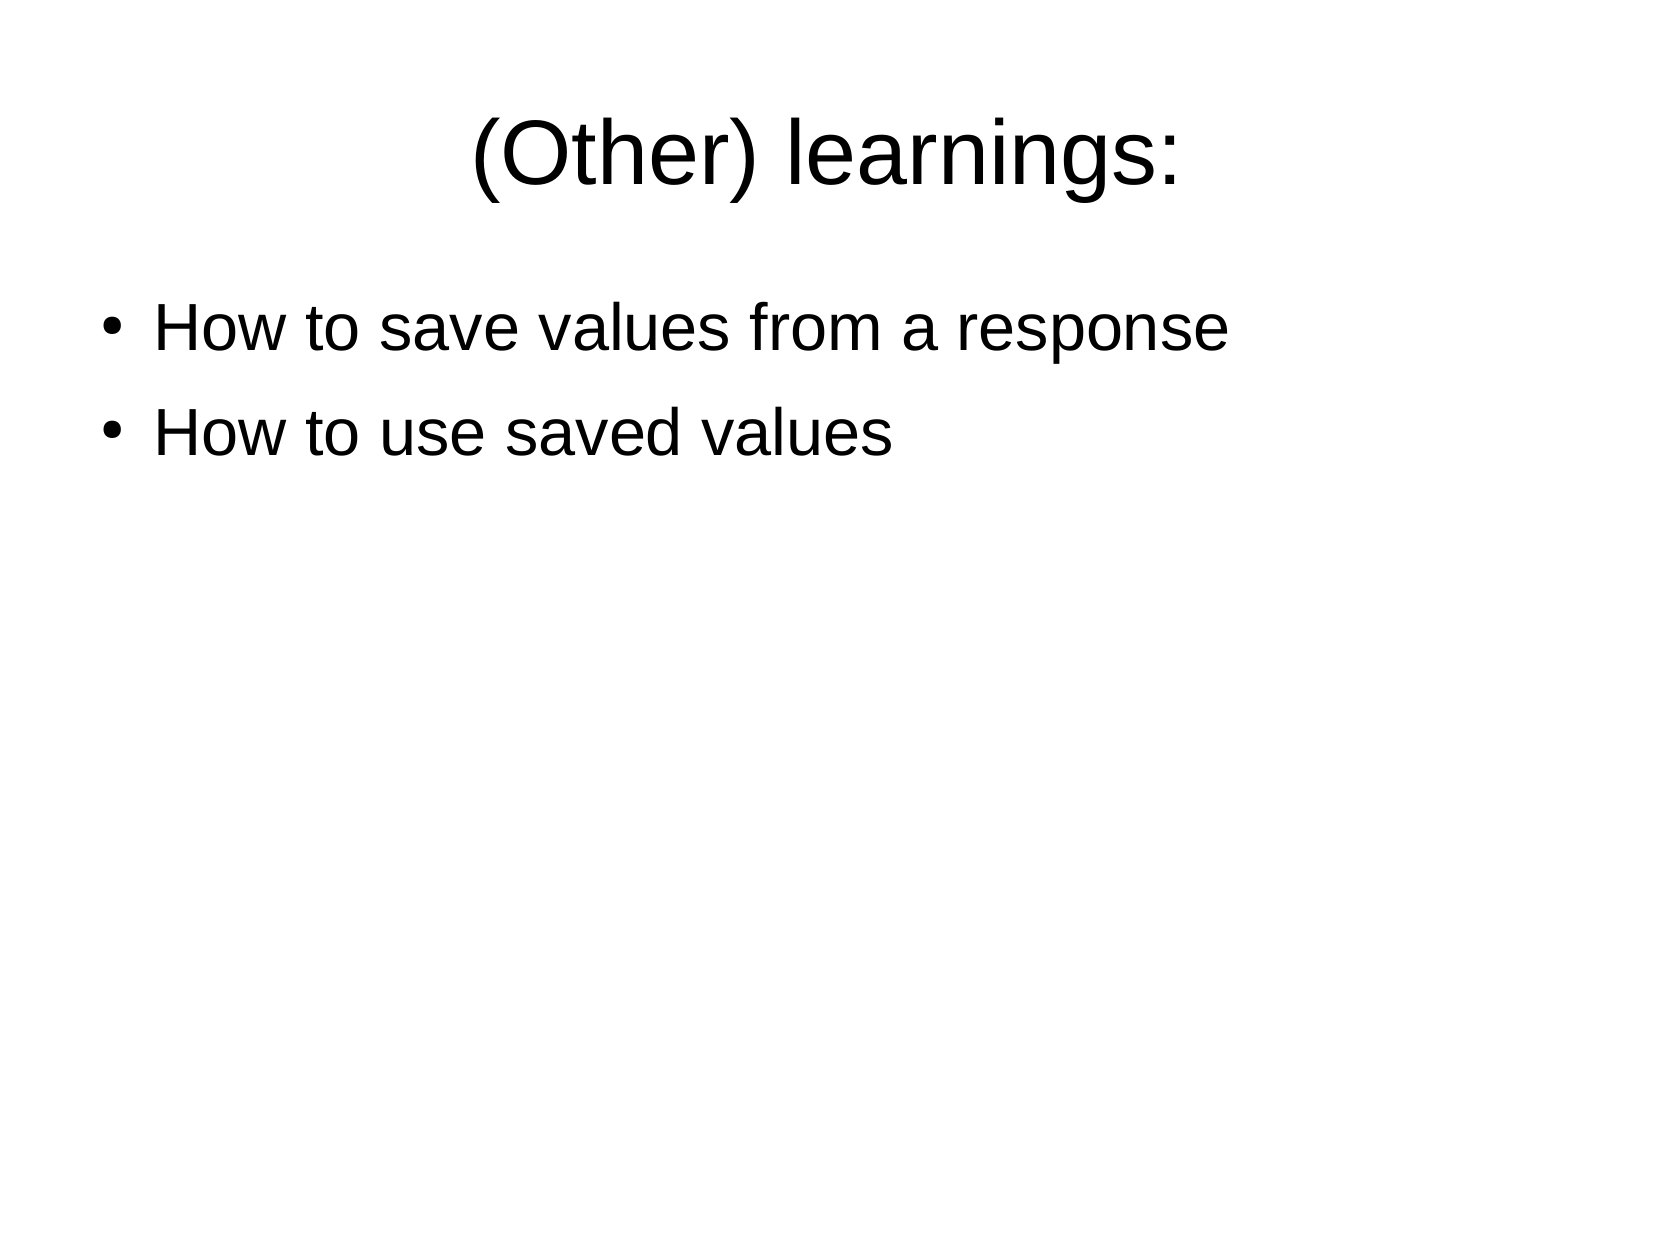

# (Other) learnings:
How to save values from a response
How to use saved values